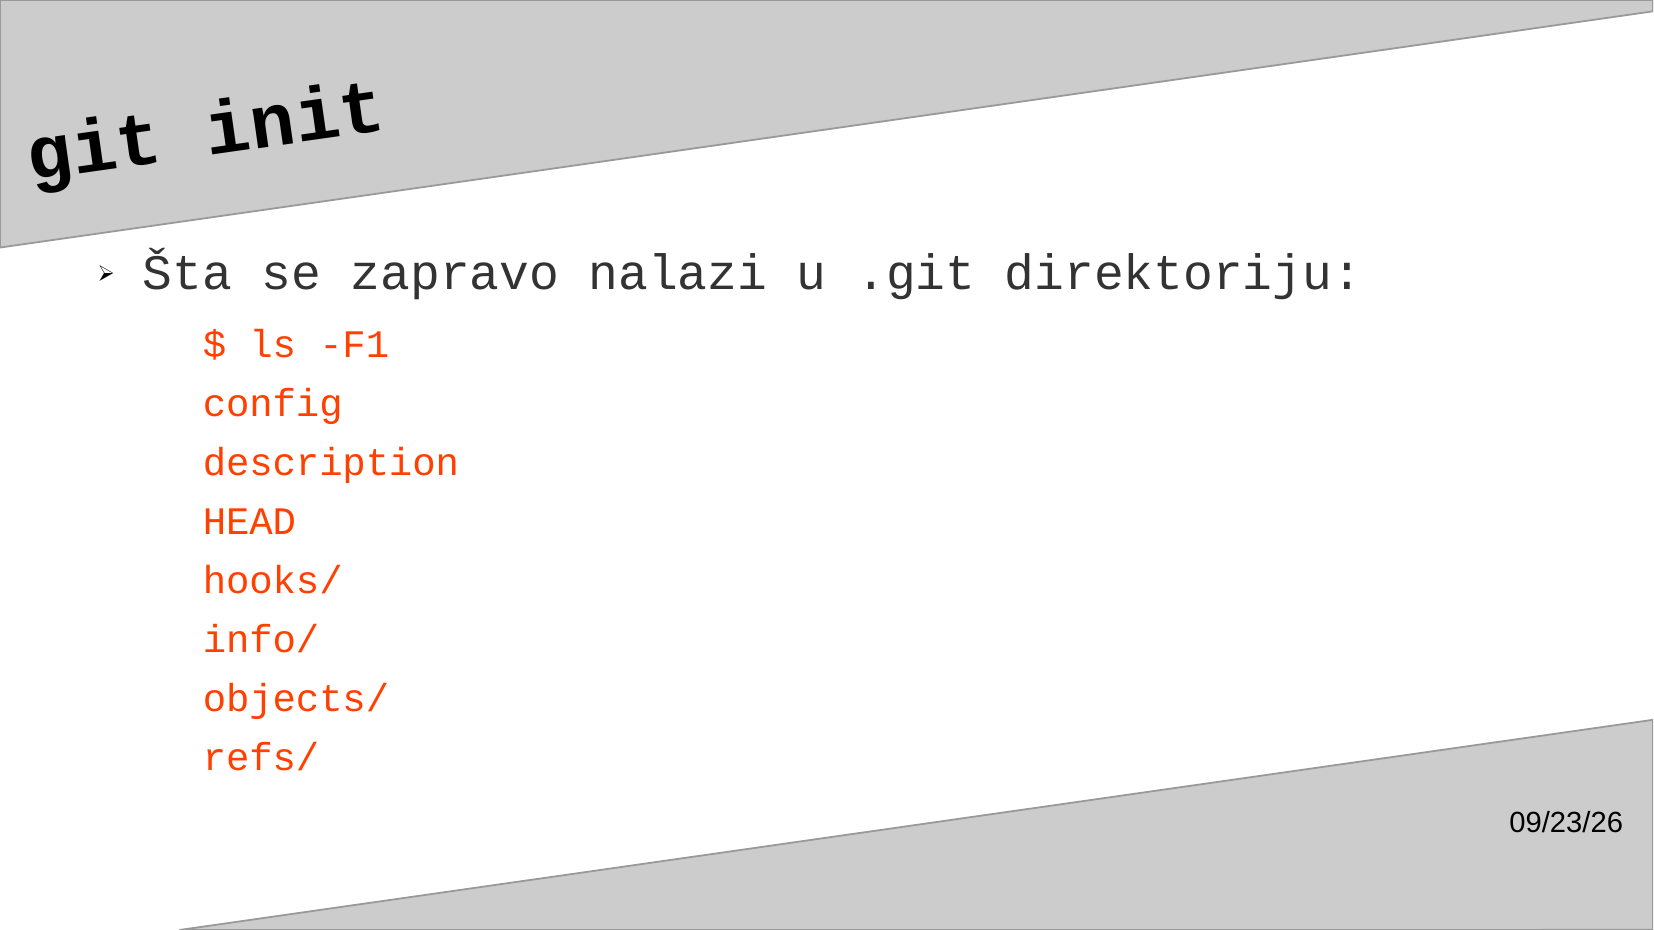

# git init
Šta se zapravo nalazi u .git direktoriju:
$ ls -F1
config
description
HEAD
hooks/
info/
objects/
refs/
41